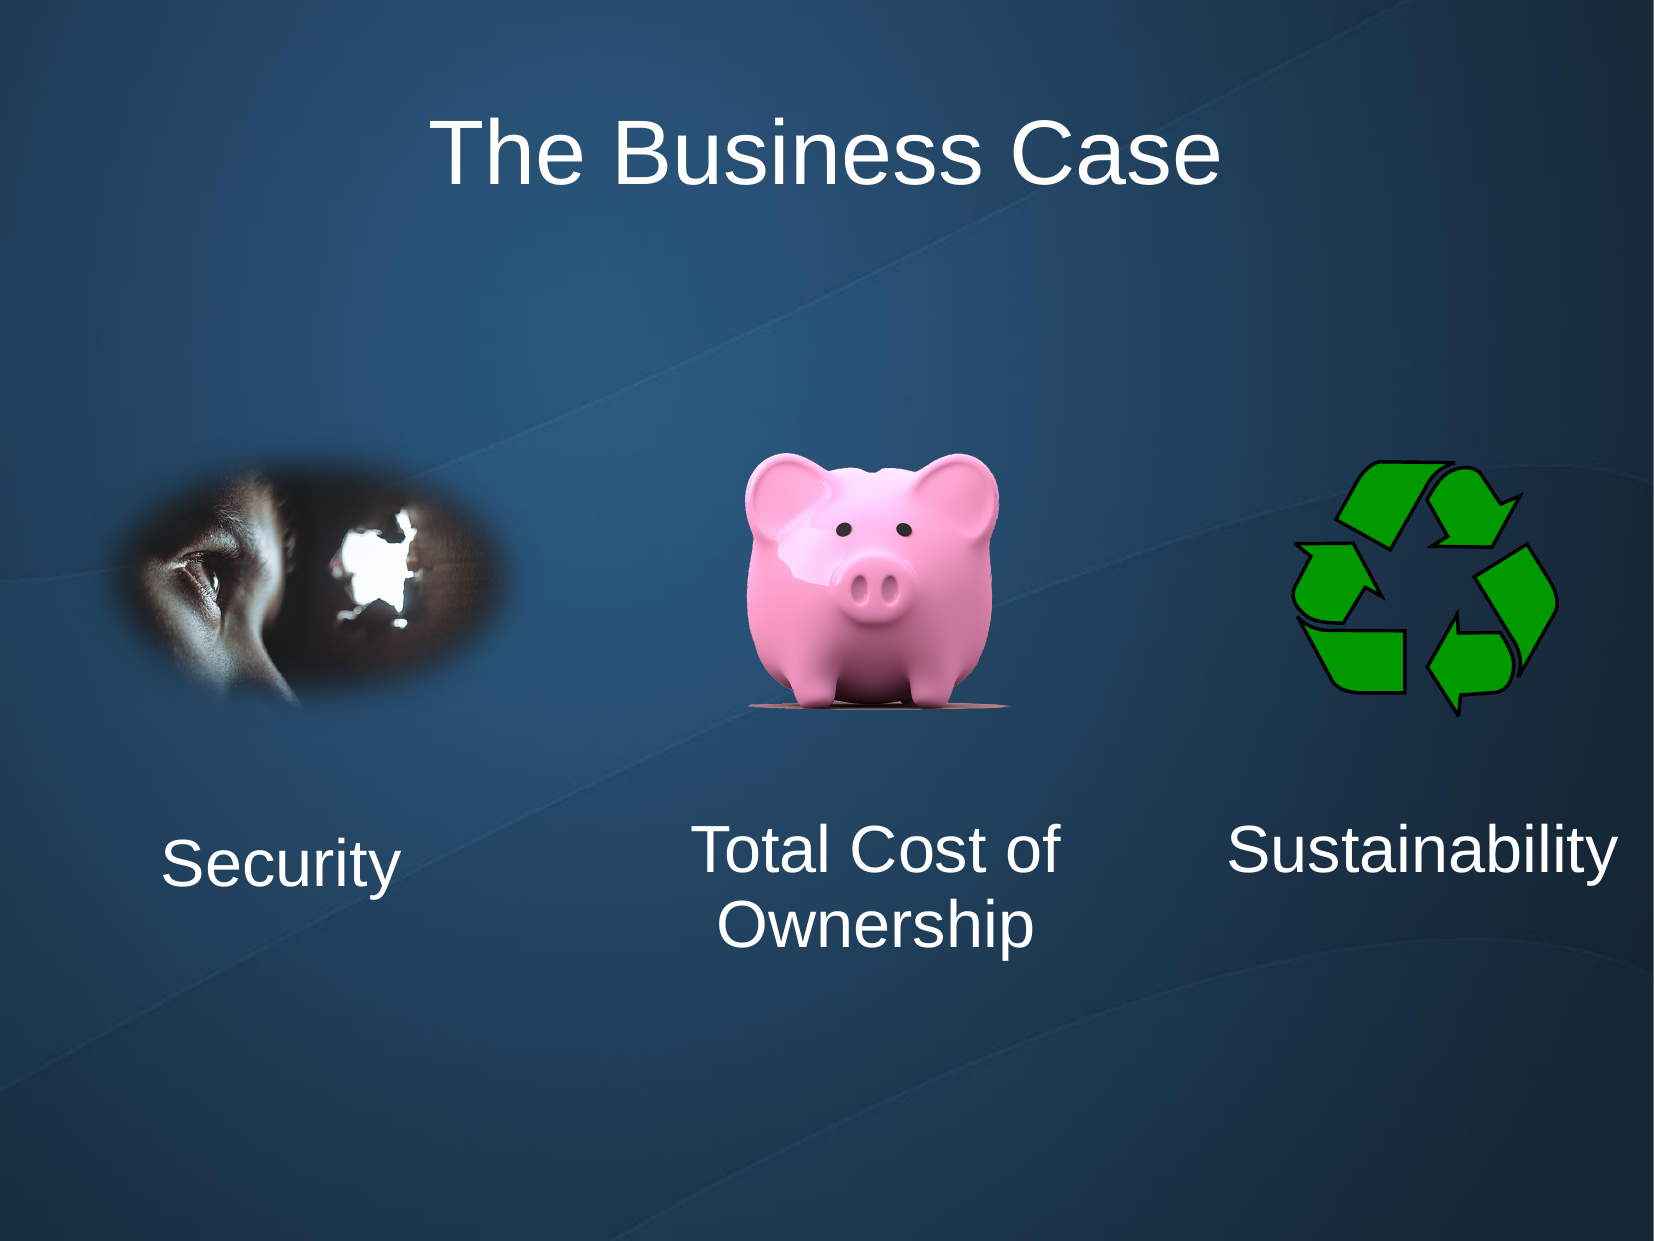

# The Business Case
Security
Total Cost of
Ownership
Sustainability